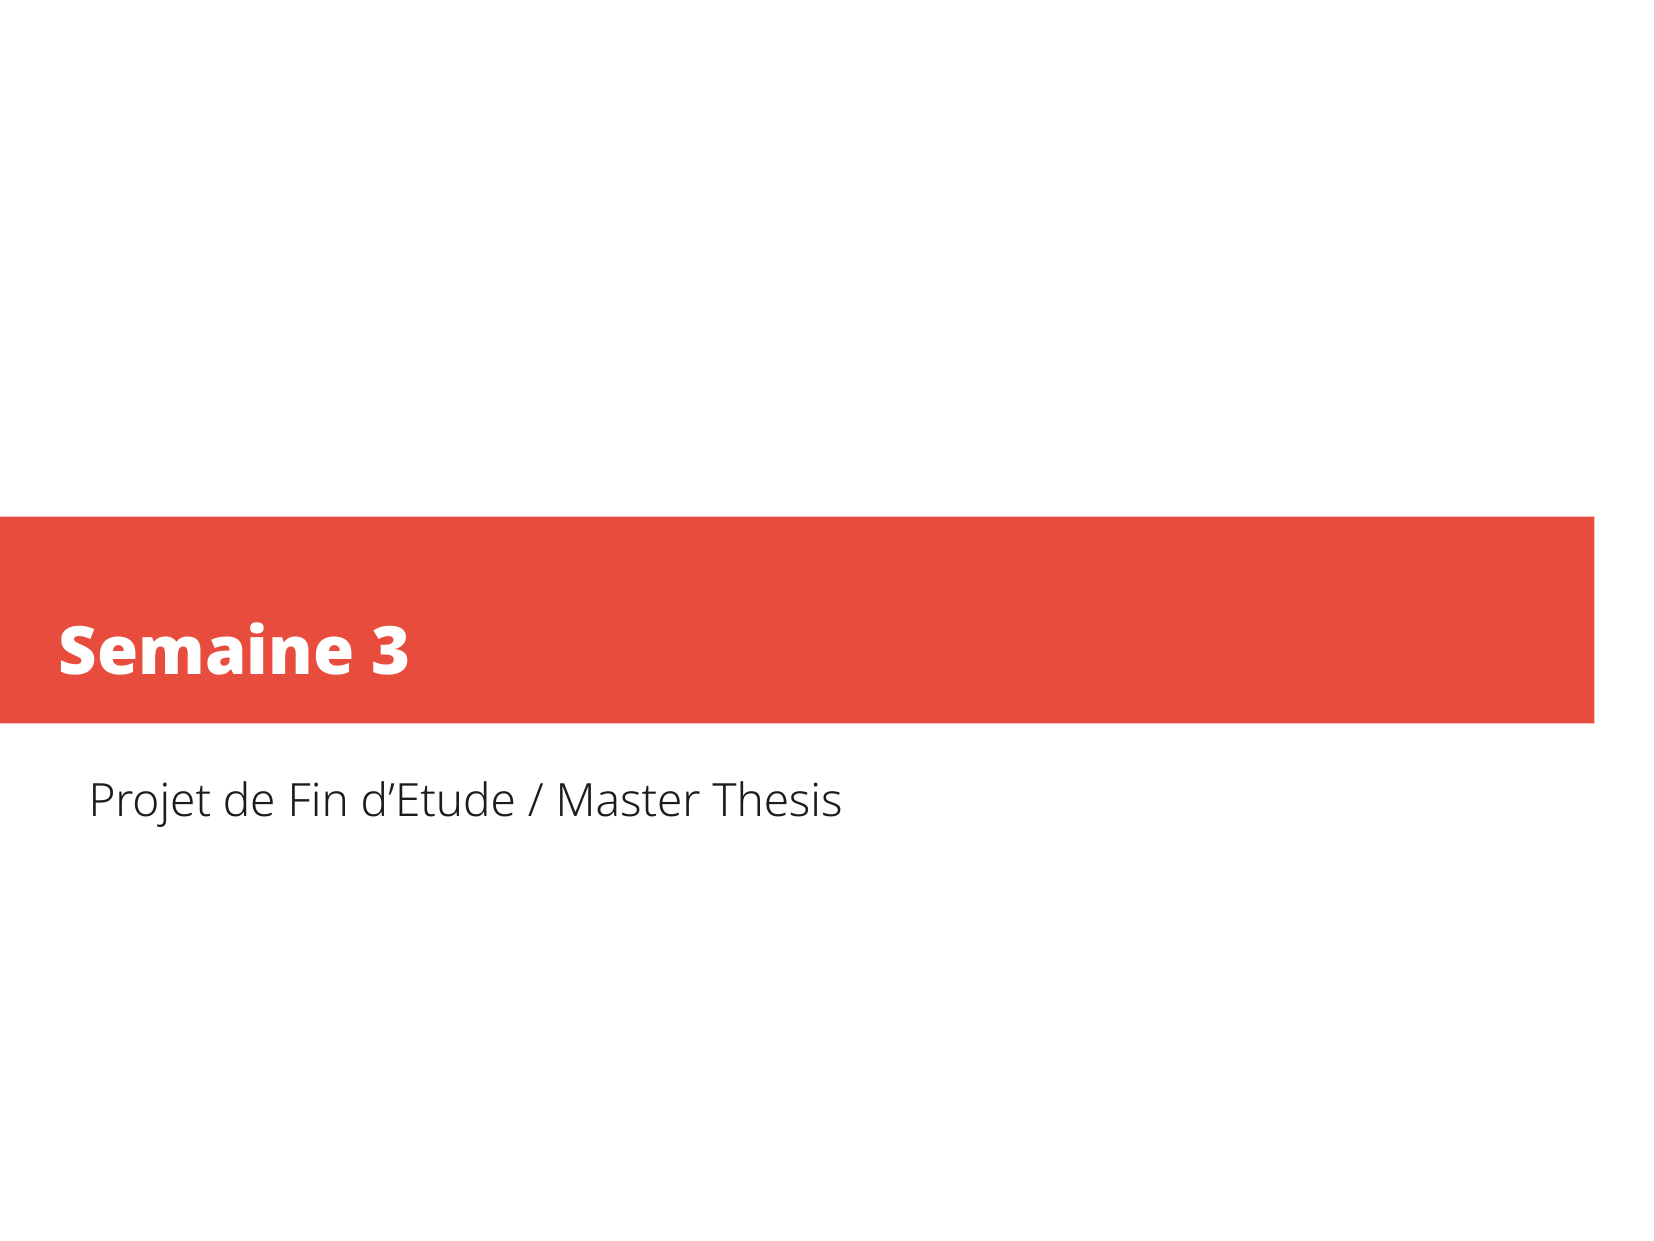

# Semaine 3
Projet de Fin d’Etude / Master Thesis